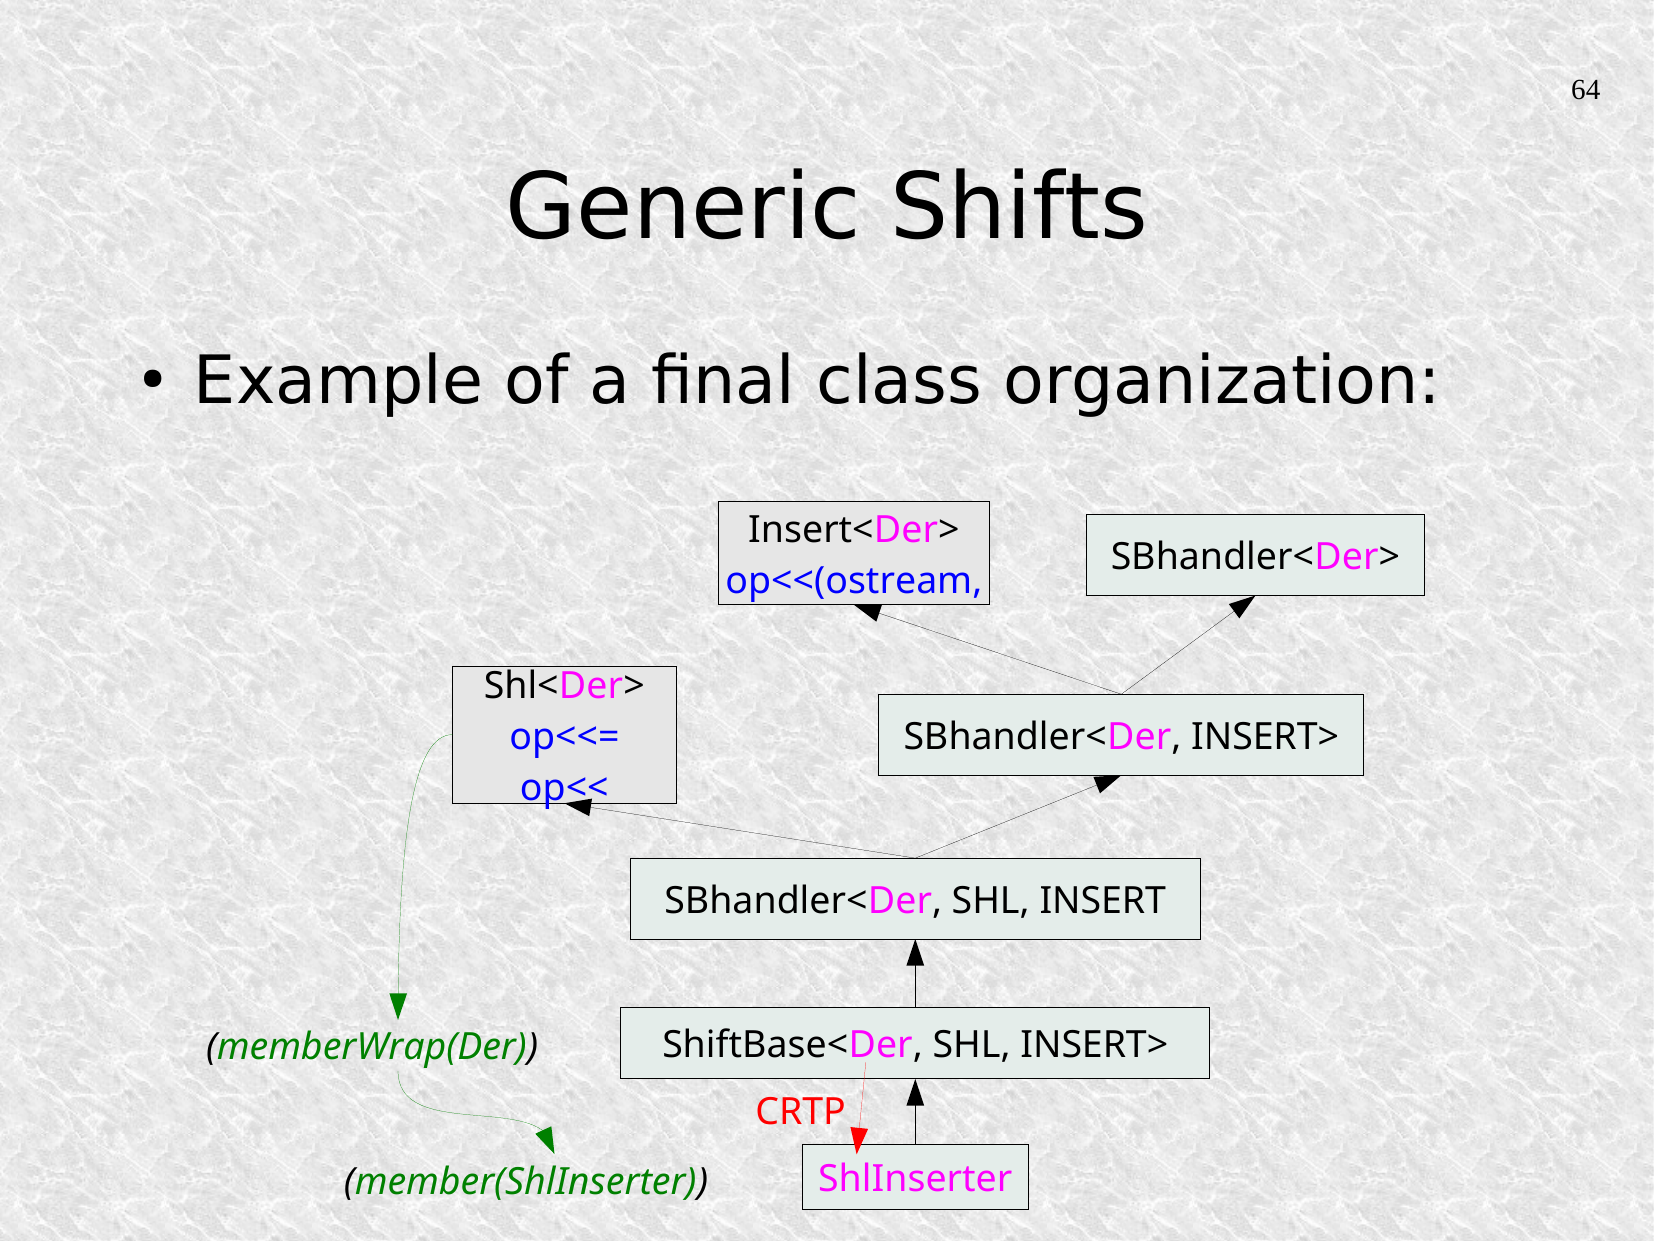

64
# Generic Shifts
Example of a final class organization:
Insert<Der>
op<<(ostream,
SBhandler<Der>
Shl<Der>
op<<=
op<<
SBhandler<Der, INSERT>
SBhandler<Der, SHL, INSERT
ShiftBase<Der, SHL, INSERT>
(memberWrap(Der))
CRTP
ShlInserter
(member(ShlInserter))